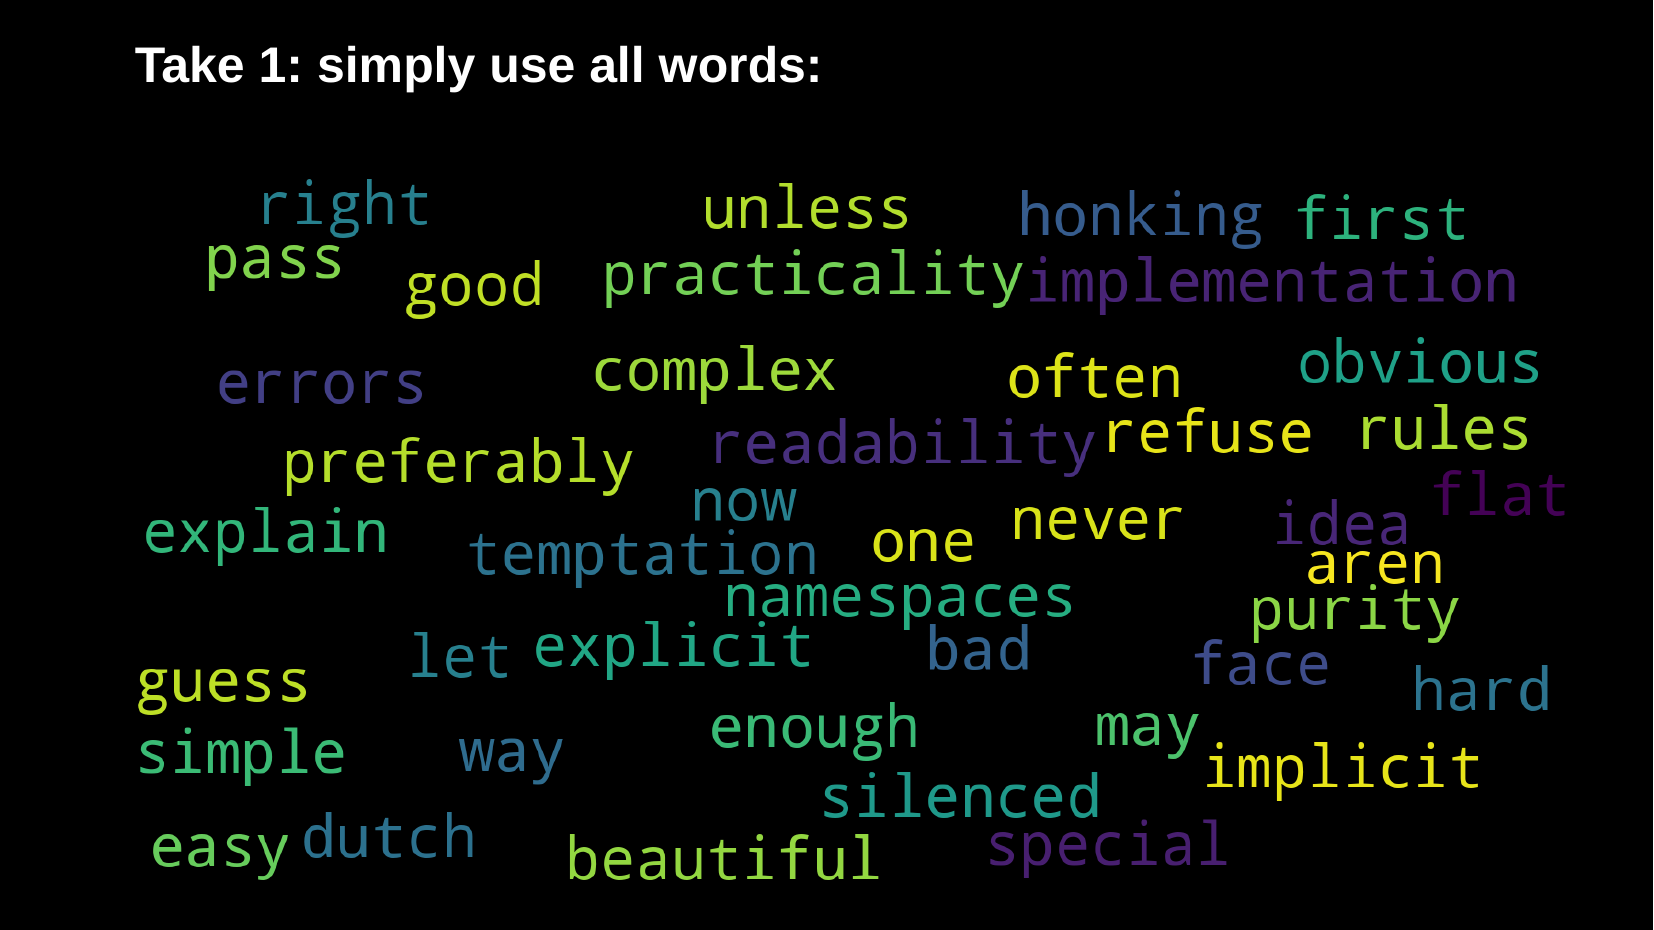

Take 1: simply use all words:
# All words